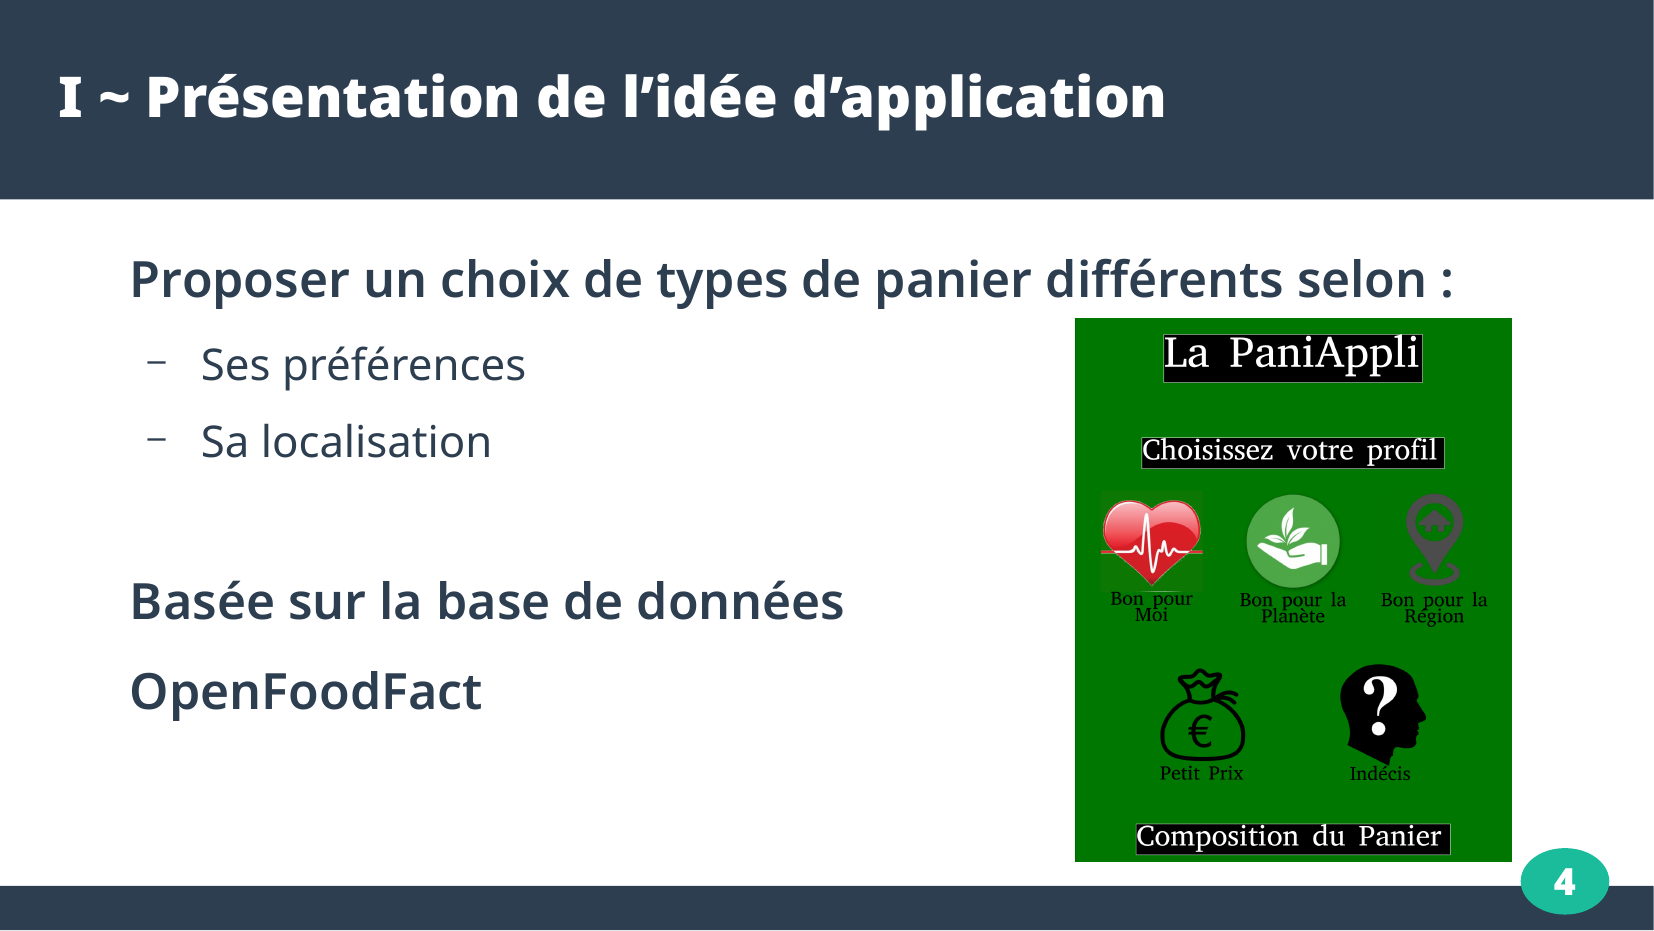

# I ~ Présentation de l’idée d’application
Proposer un choix de types de panier différents selon :
Ses préférences
Sa localisation
Basée sur la base de données
OpenFoodFact
4